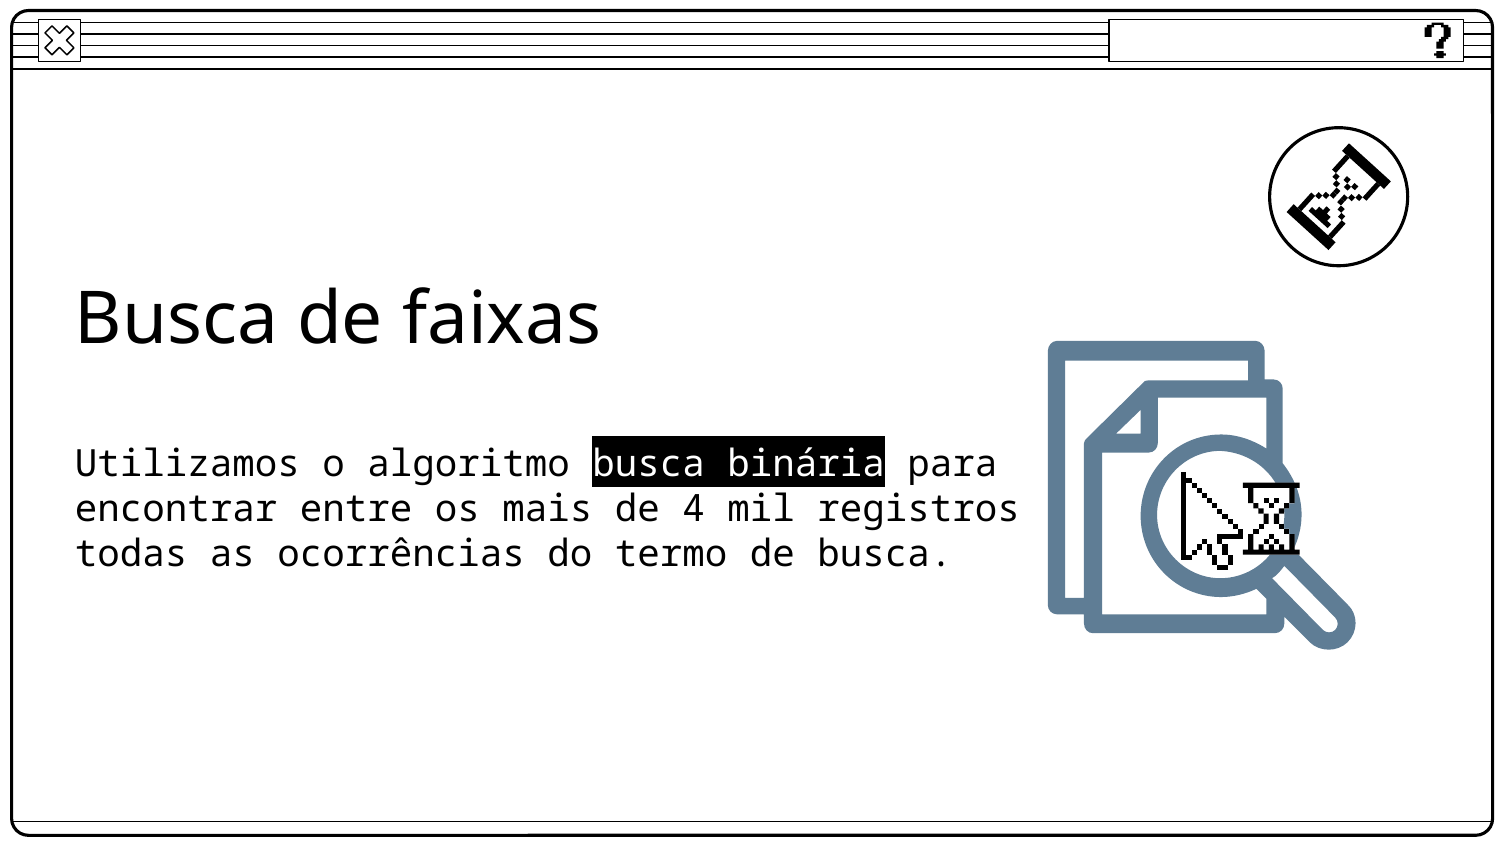

# Busca de faixas
Utilizamos o algoritmo busca binária para
encontrar entre os mais de 4 mil registros
todas as ocorrências do termo de busca.